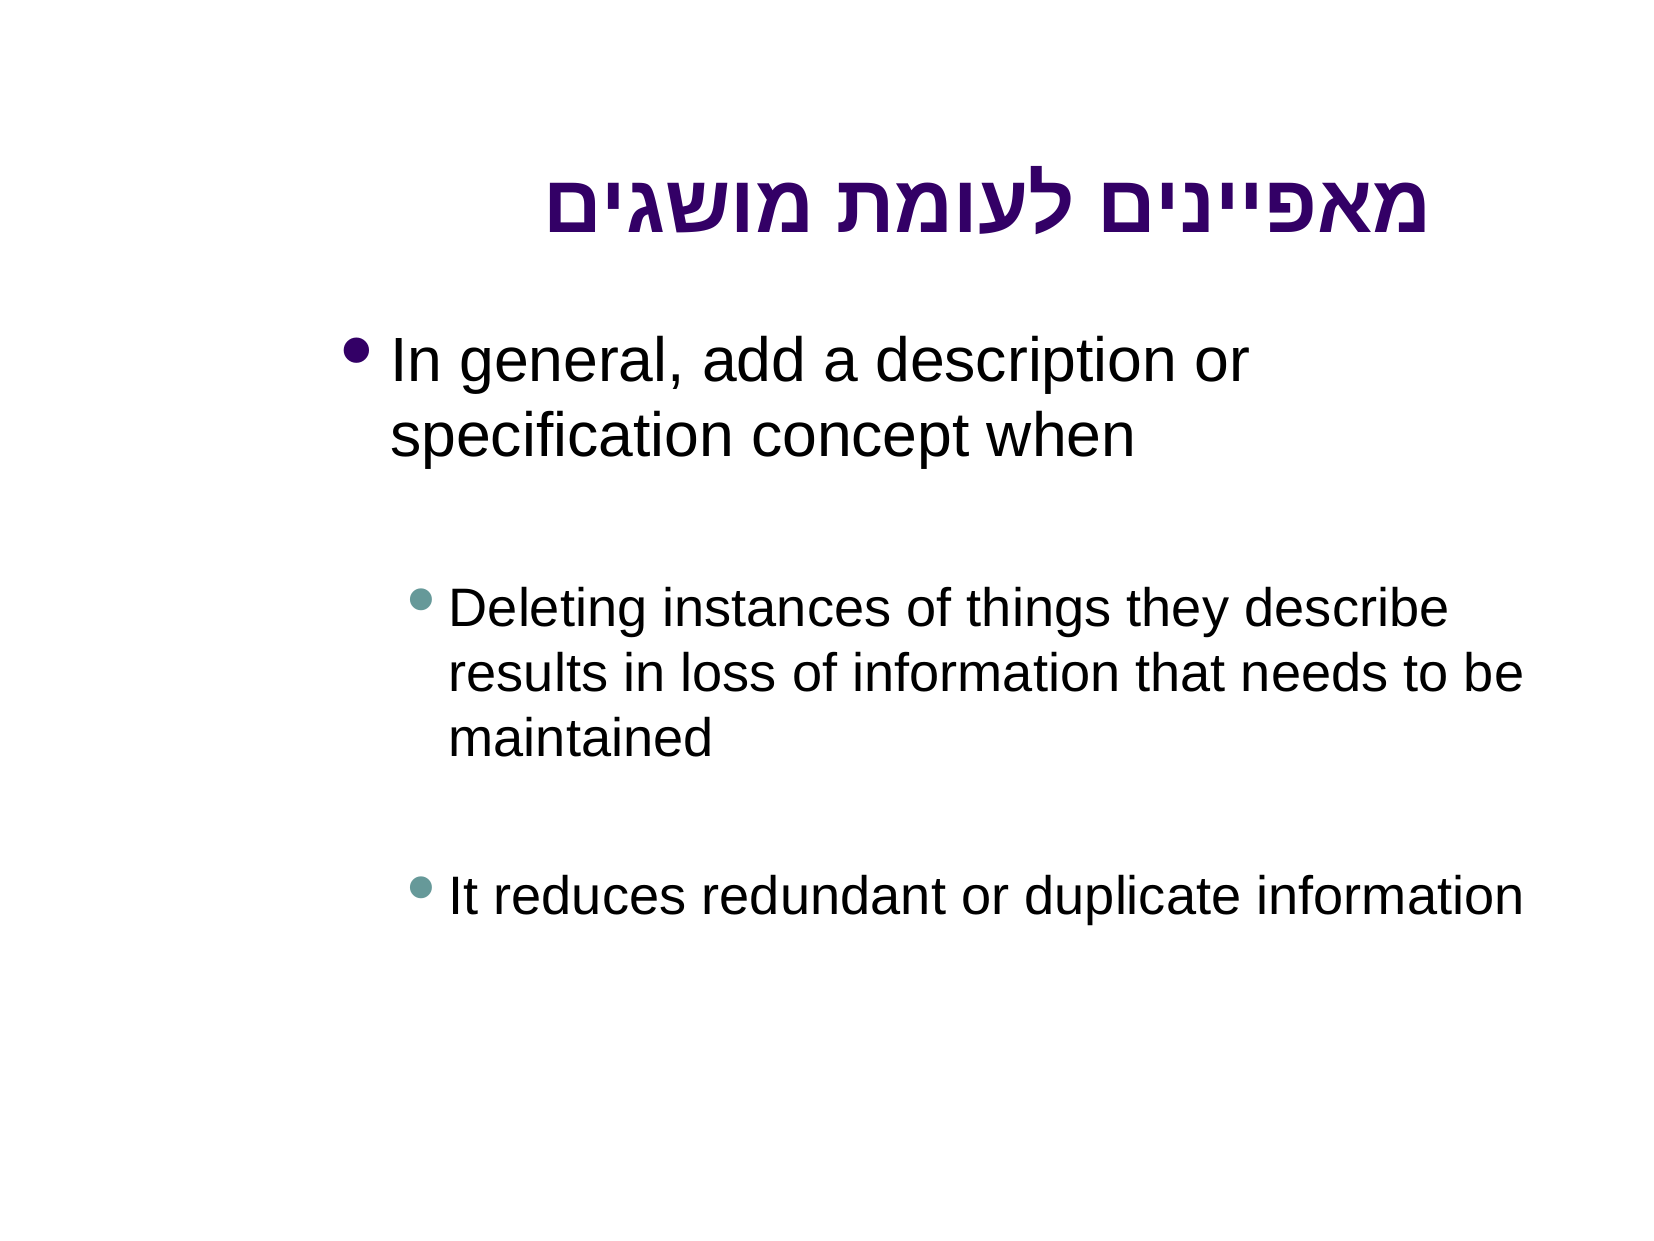

מאפיינים לעומת מושגים
# In general, add a description or specification concept when
Deleting instances of things they describe results in loss of information that needs to be maintained
It reduces redundant or duplicate information